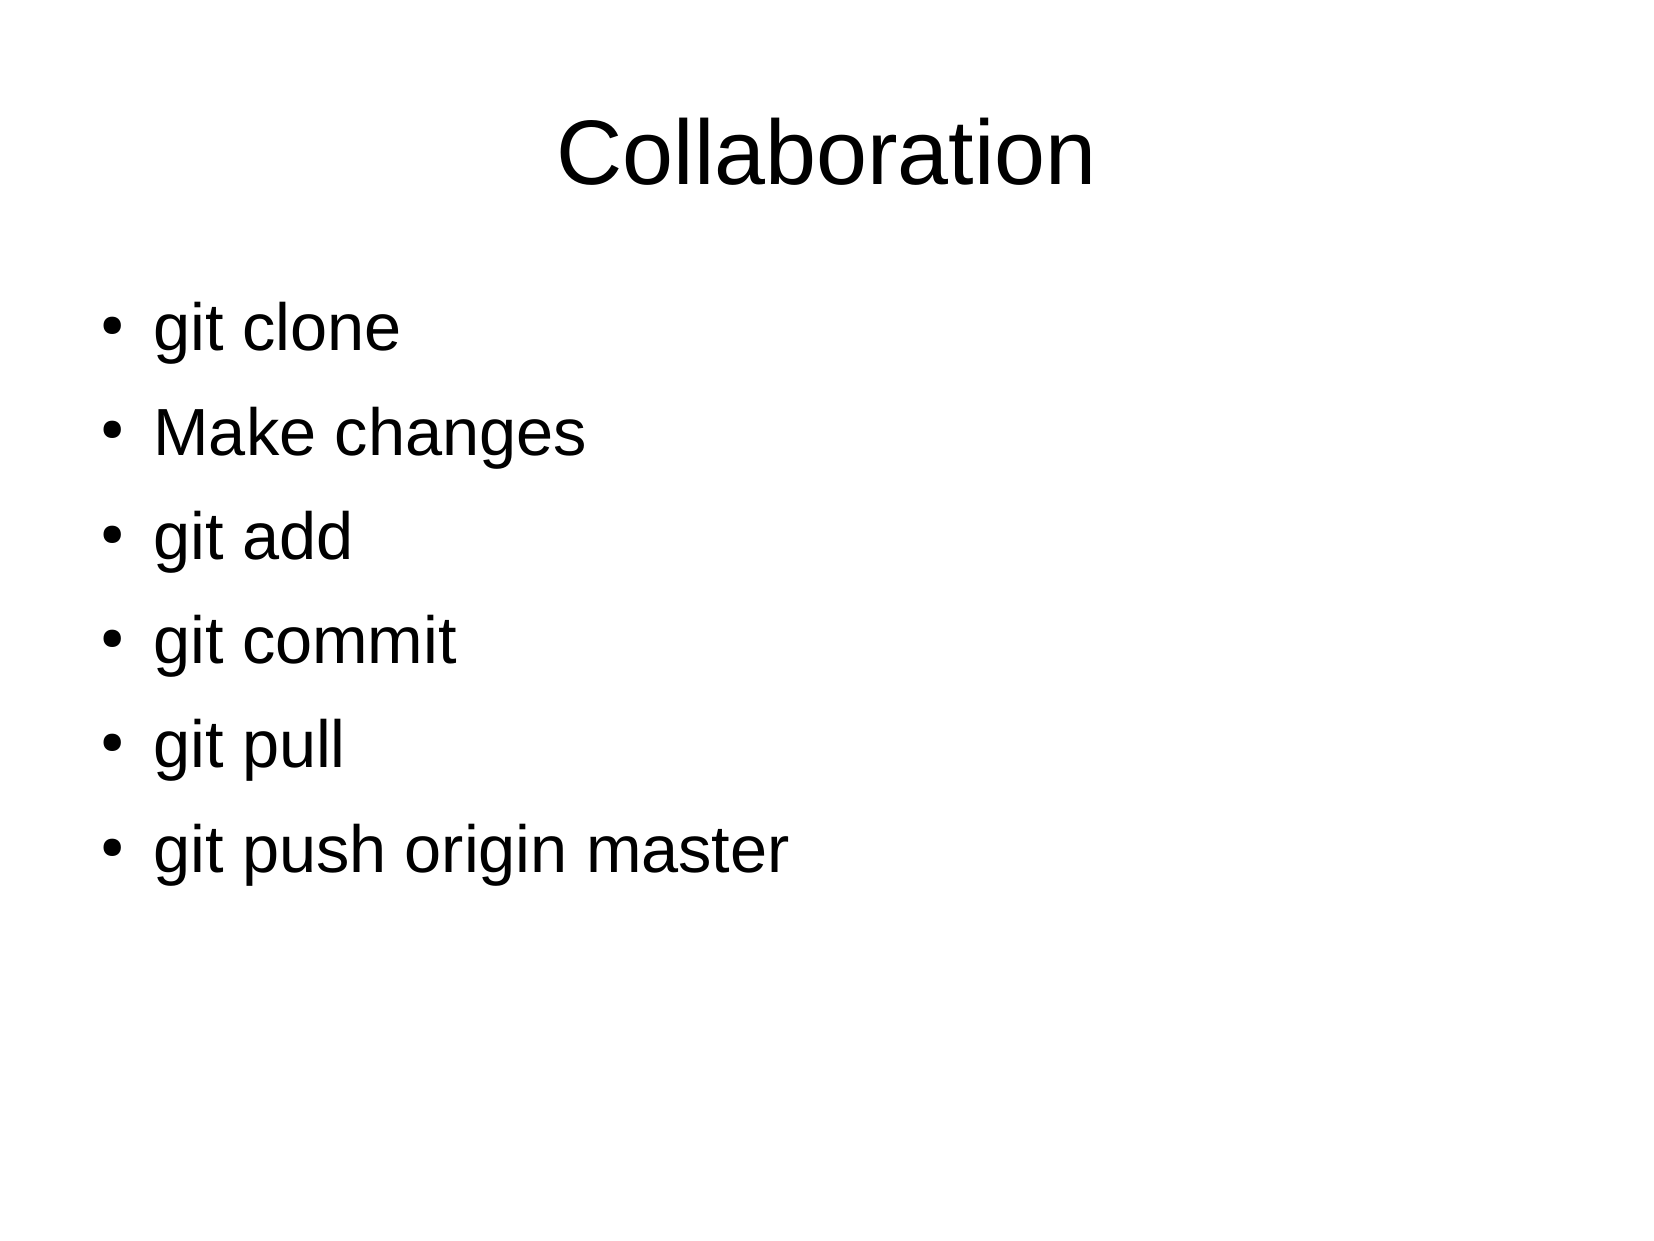

# Collaboration
git clone
Make changes
git add
git commit
git pull
git push origin master